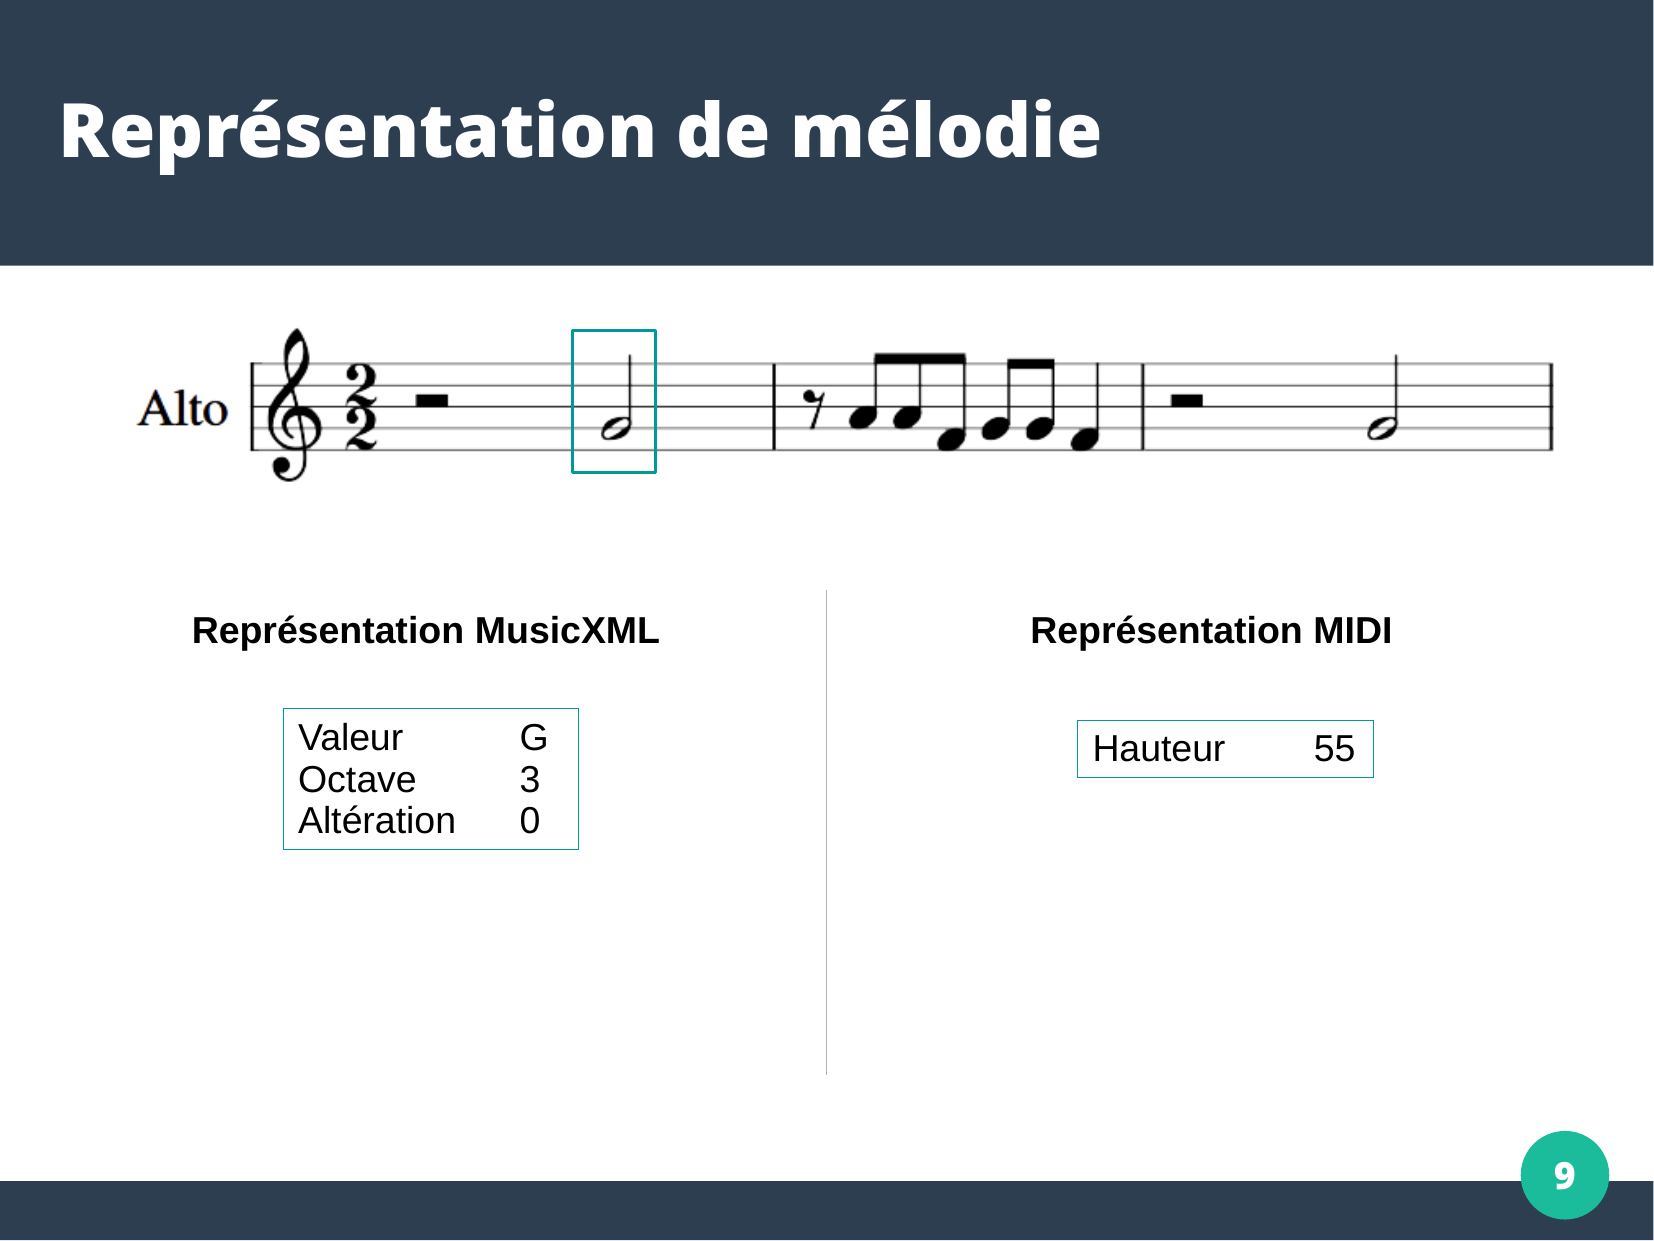

# Représentation de mélodie
Représentation MusicXML
Représentation MIDI
Valeur		G
Octave		3
Altération	0
Hauteur		55
9